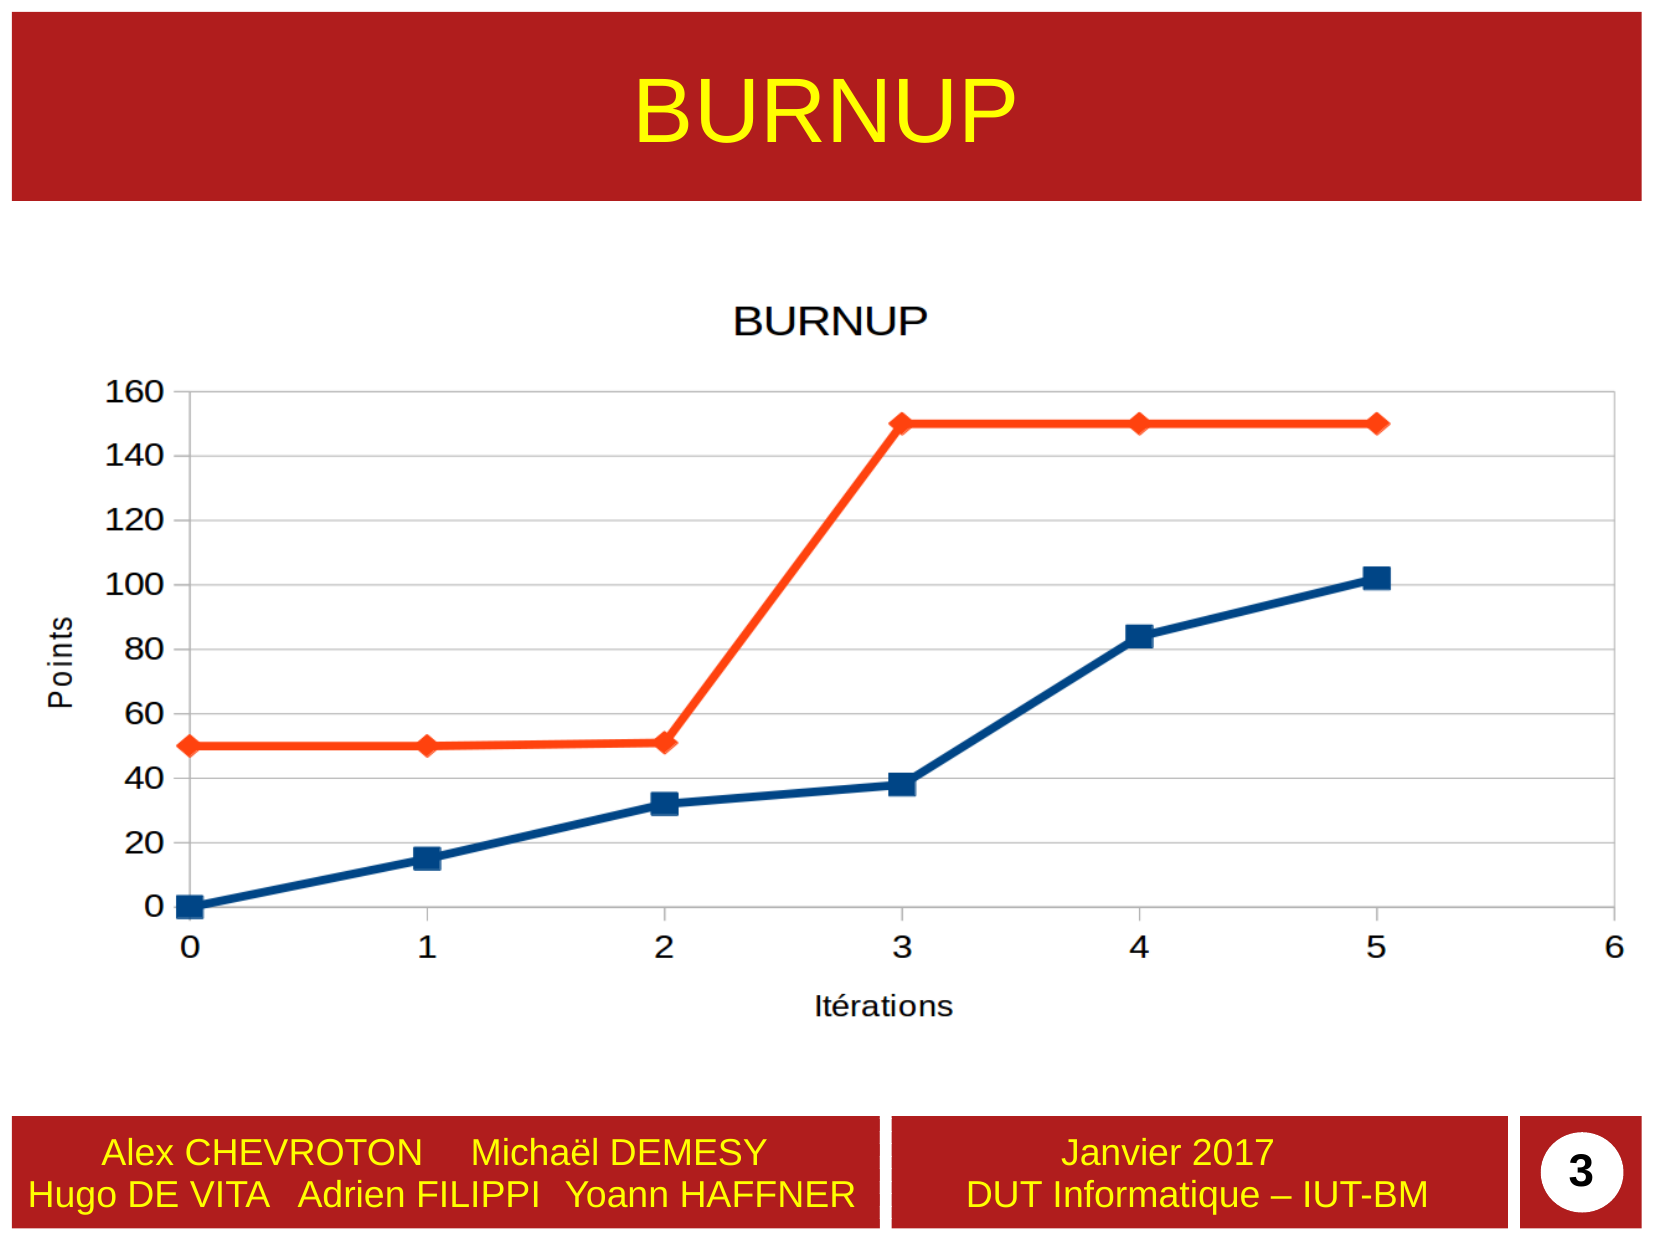

# BURNUP
	Alex CHEVROTON 	Michaël DEMESY				Janvier 2017
Hugo DE VITA Adrien FILIPPI	 Yoann HAFFNER	 DUT Informatique – IUT-BM
3